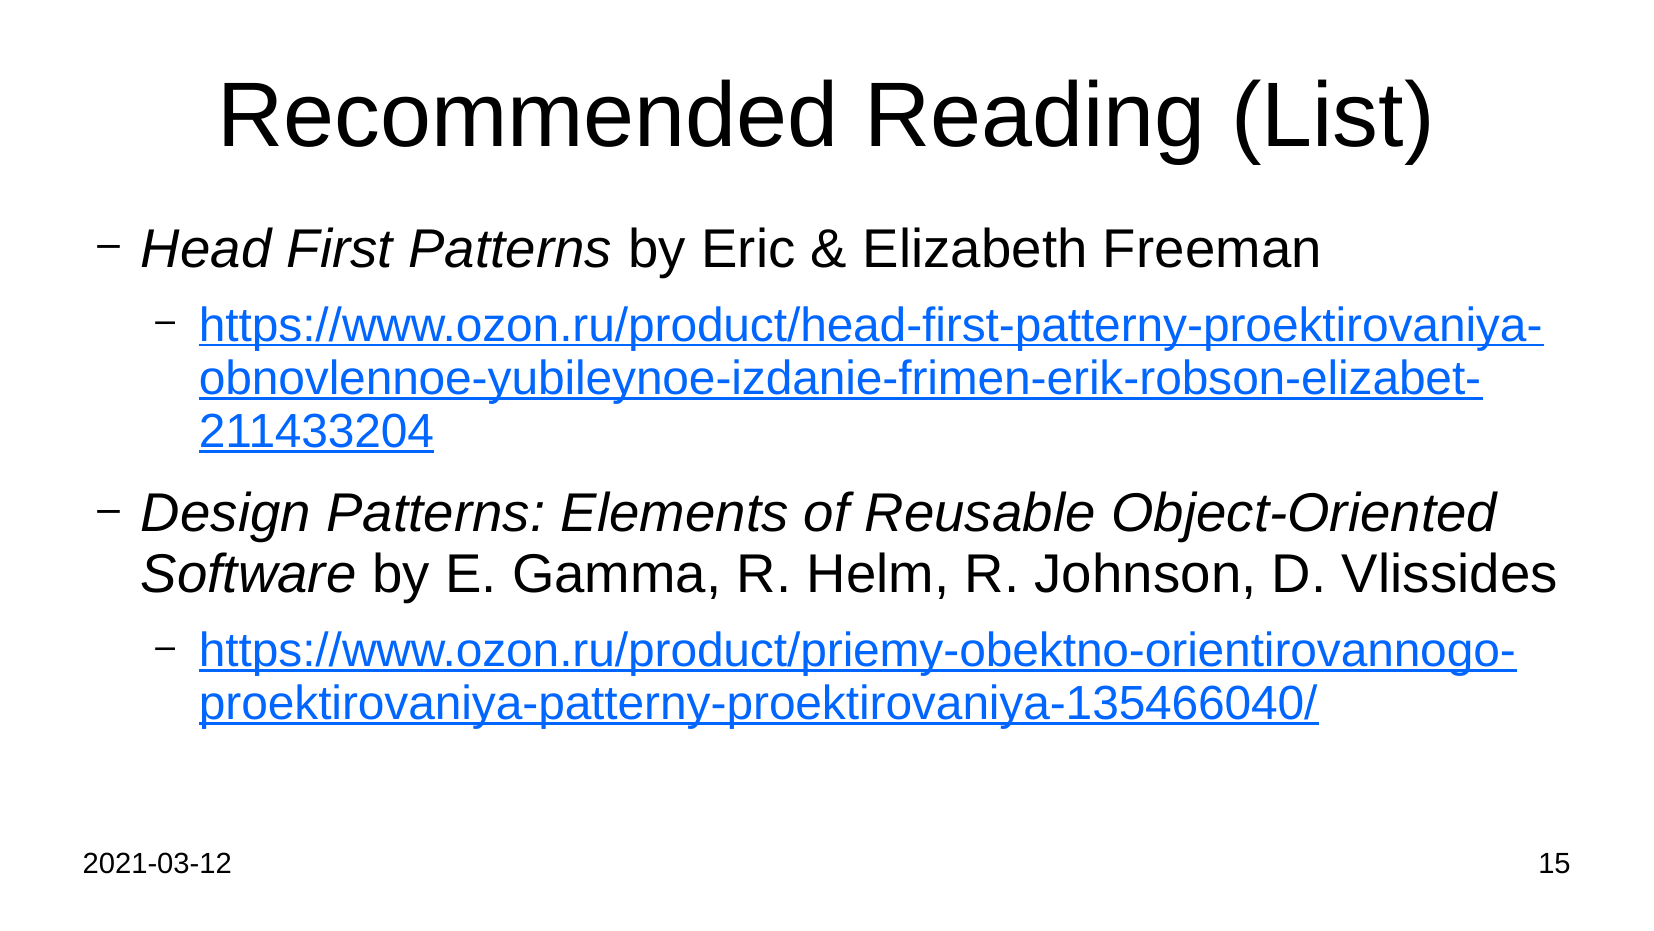

# Recommended Reading (List)
Head First Patterns by Eric & Elizabeth Freeman
https://www.ozon.ru/product/head-first-patterny-proektirovaniya-obnovlennoe-yubileynoe-izdanie-frimen-erik-robson-elizabet-211433204
Design Patterns: Elements of Reusable Object‑Oriented Software by E. Gamma, R. Helm, R. Johnson, D. Vlissides
https://www.ozon.ru/product/priemy-obektno-orientirovannogo-proektirovaniya-patterny-proektirovaniya-135466040/
2021-03-12
15